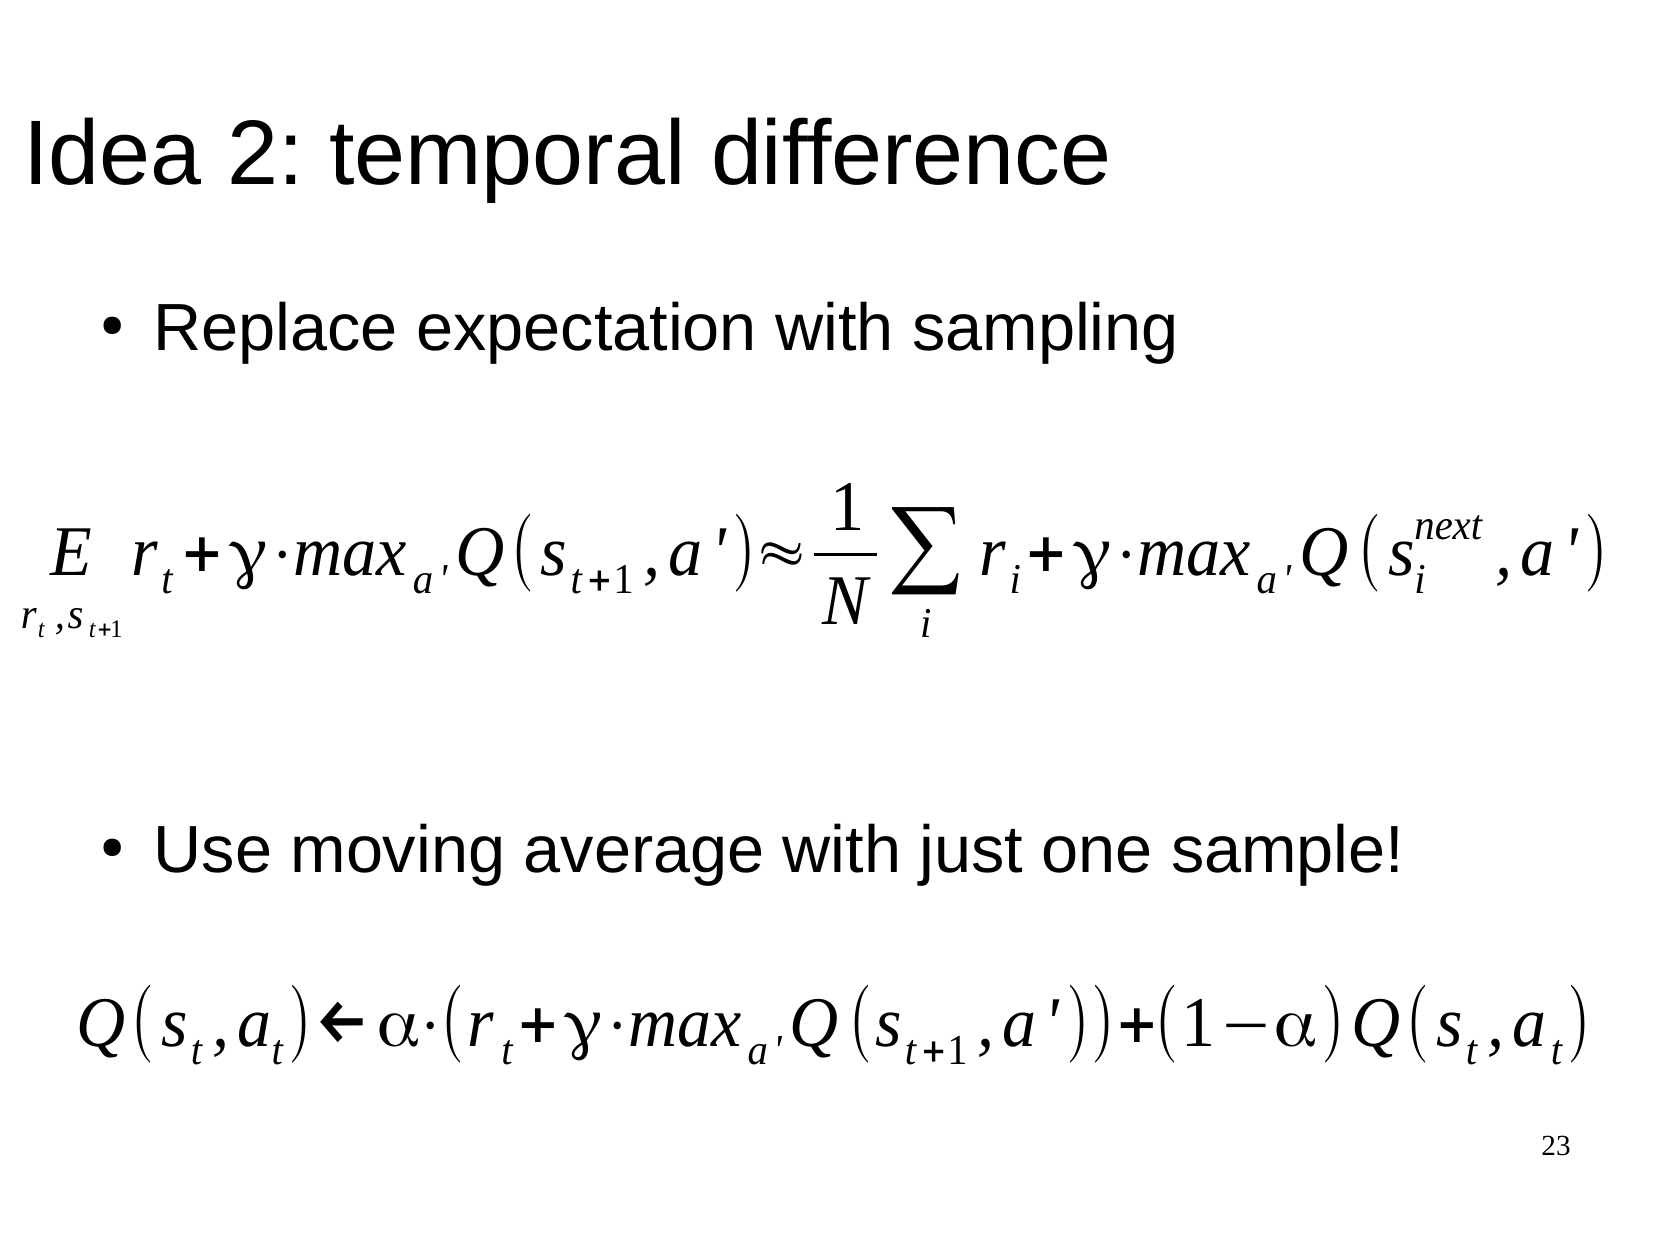

# Idea 2: temporal difference
Replace expectation with sampling
Use moving average with just one sample!
23